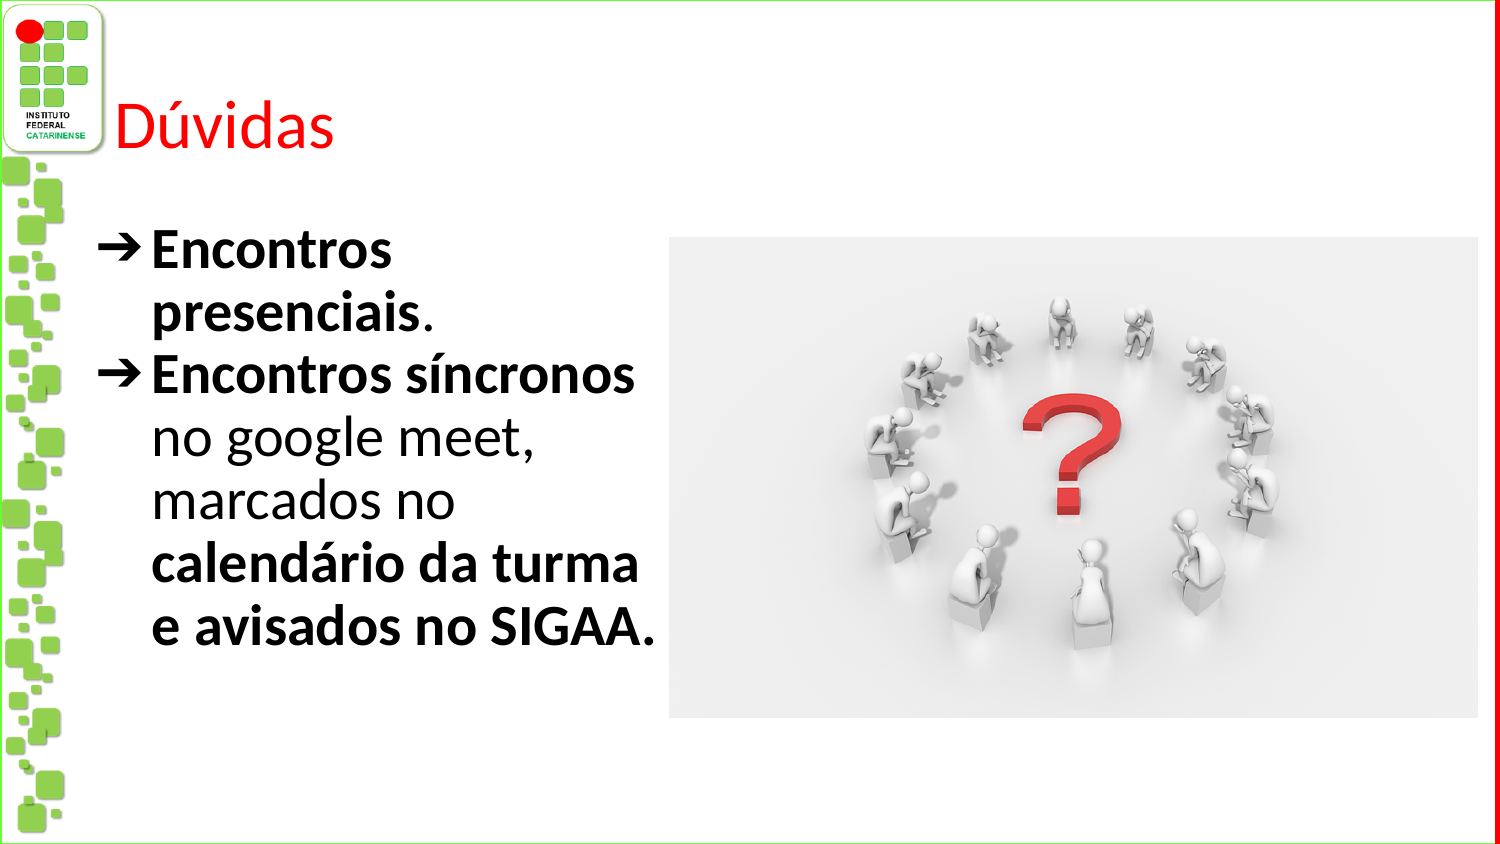

# Dúvidas
Encontros presenciais.
Encontros síncronos no google meet, marcados no calendário da turma e avisados no SIGAA.